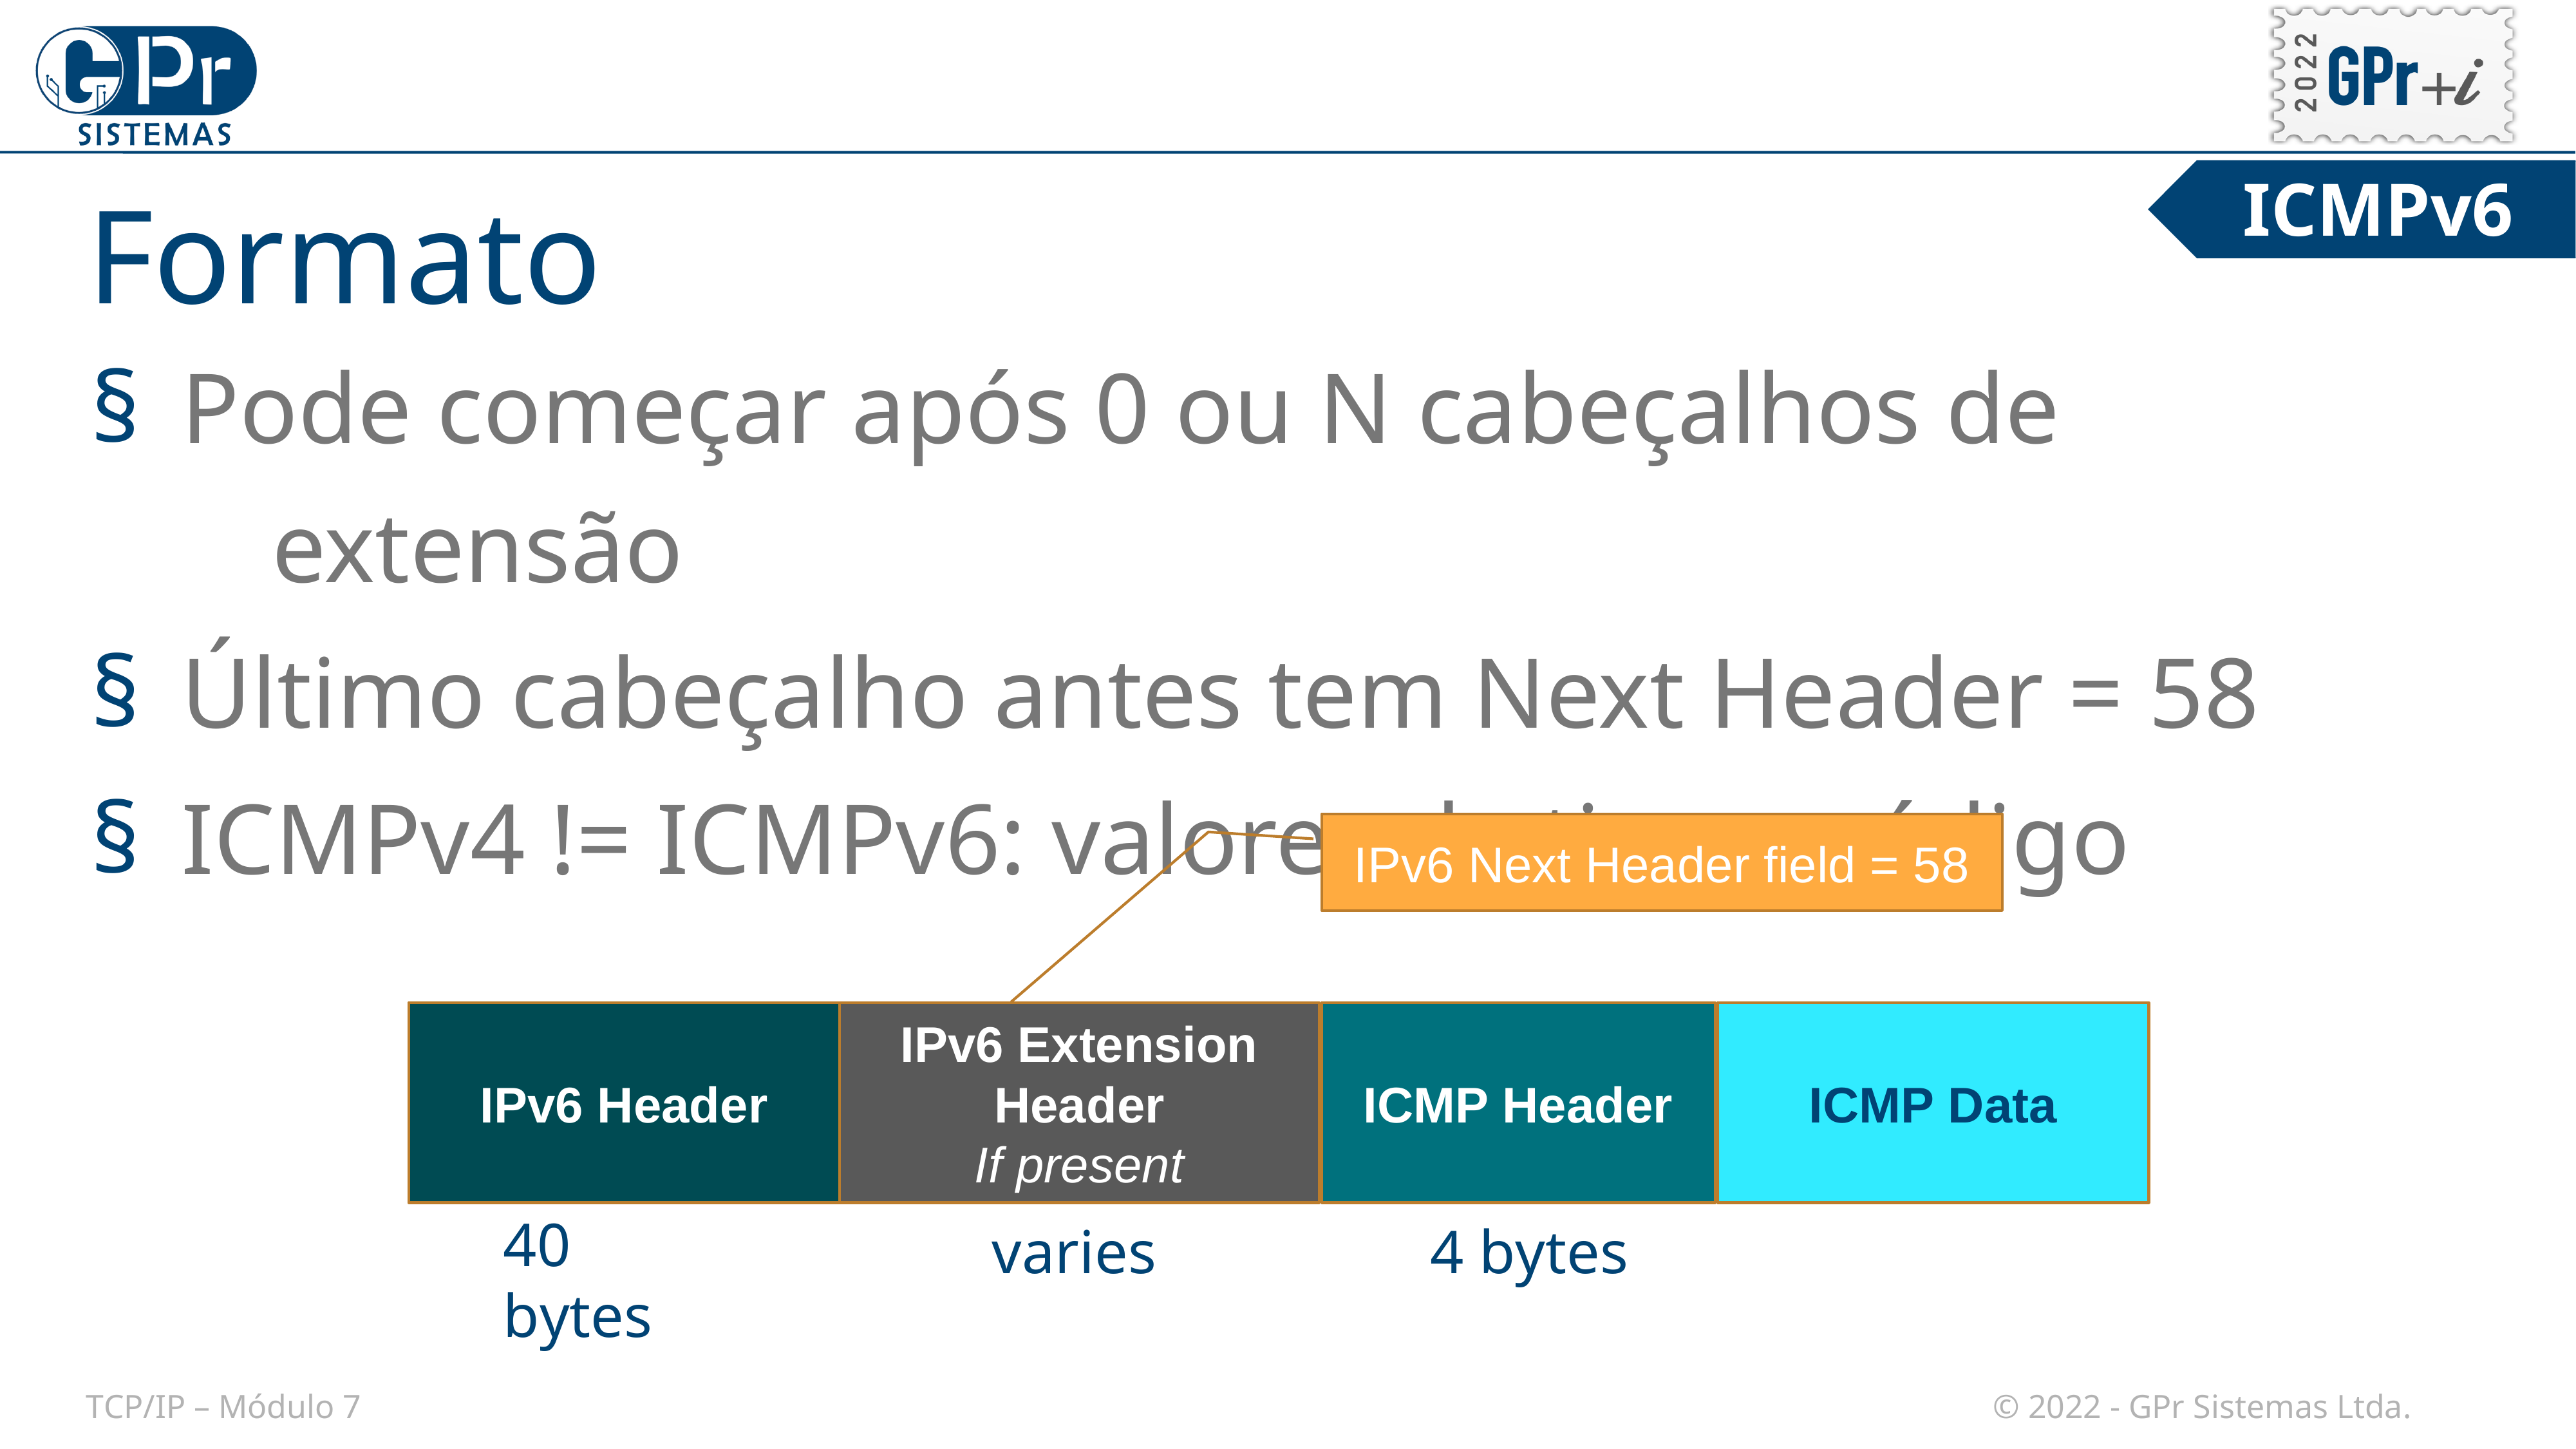

ICMPv6
Formato
# Pode começar após 0 ou N cabeçalhos de extensão
Último cabeçalho antes tem Next Header = 58
ICMPv4 != ICMPv6: valores de tipo e código
IPv6 Next Header field = 58
IPv6 Header
IPv6 Extension Header
If present
ICMP Header
ICMP Data
40 bytes
varies
4 bytes